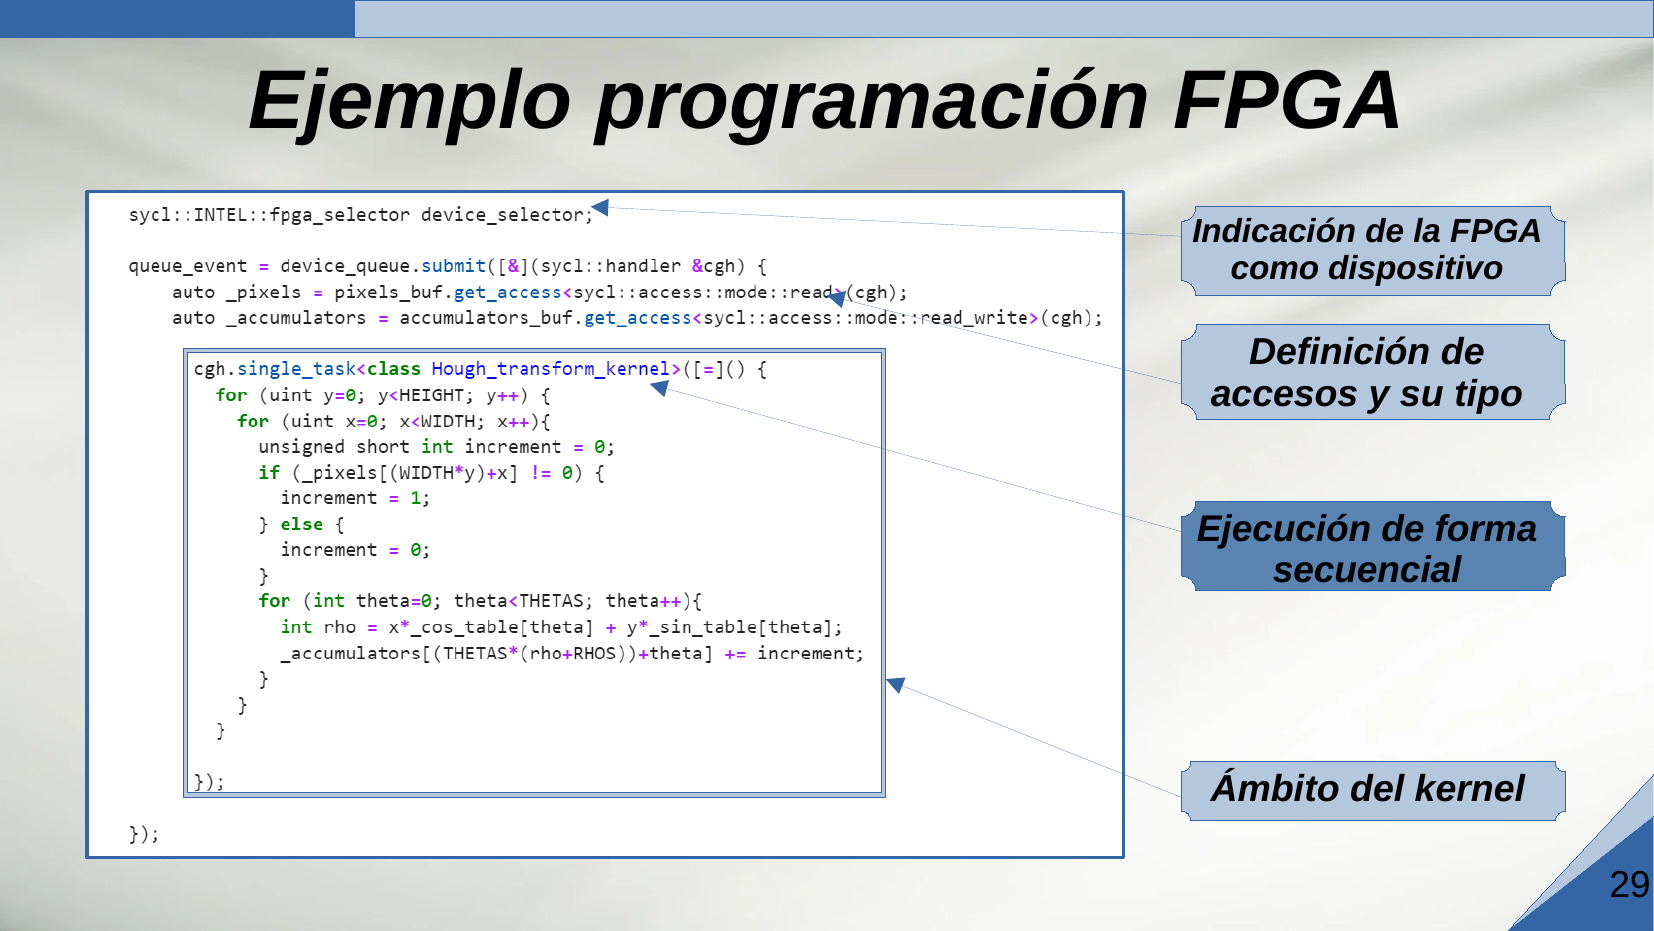

# Ejemplo programación FPGA
Indicación de la FPGA como dispositivo
Definición de accesos y su tipo
Ejecución de forma secuencial
Ámbito del kernel